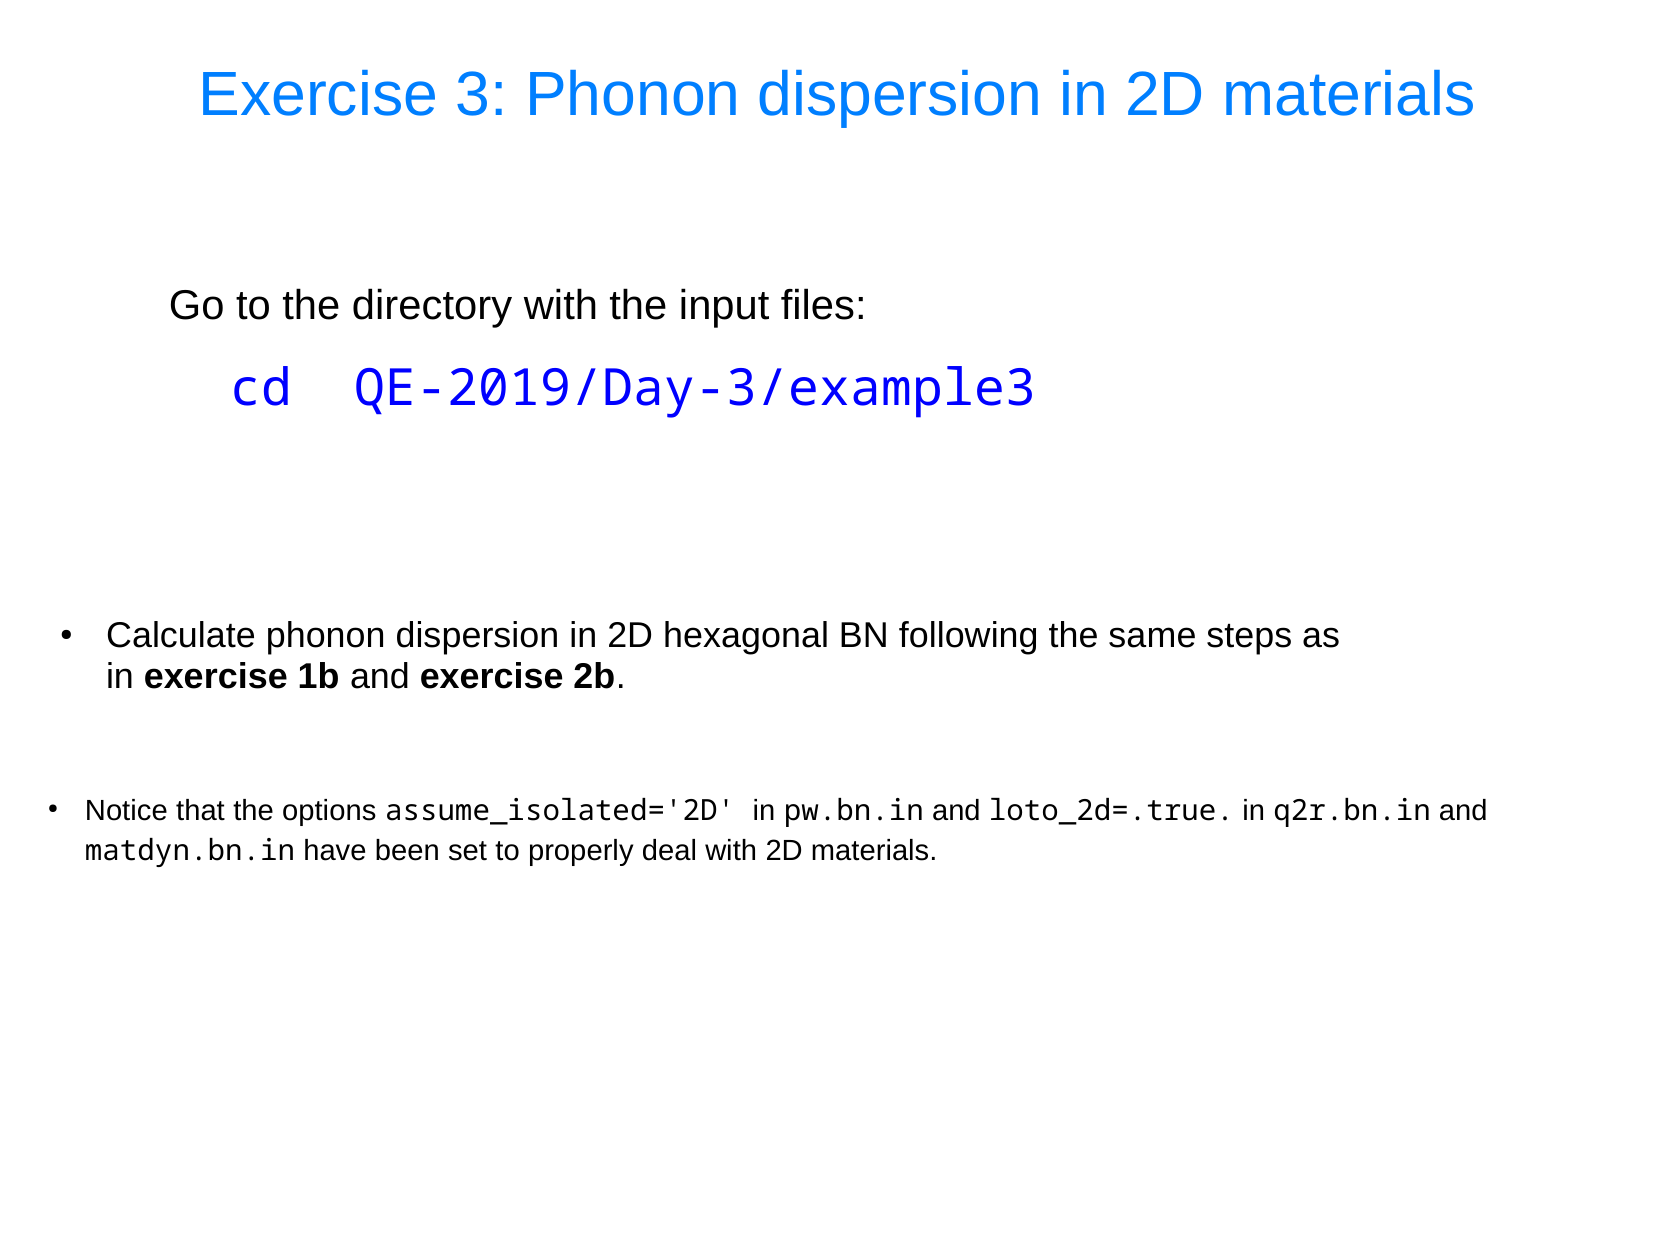

# Exercise 3: Phonon dispersion in 2D materials
Go to the directory with the input files:
 cd QE-2019/Day-3/example3
Calculate phonon dispersion in 2D hexagonal BN following the same steps as in exercise 1b and exercise 2b.
Notice that the options assume_isolated='2D' in pw.bn.in and loto_2d=.true. in q2r.bn.in and matdyn.bn.in have been set to properly deal with 2D materials.